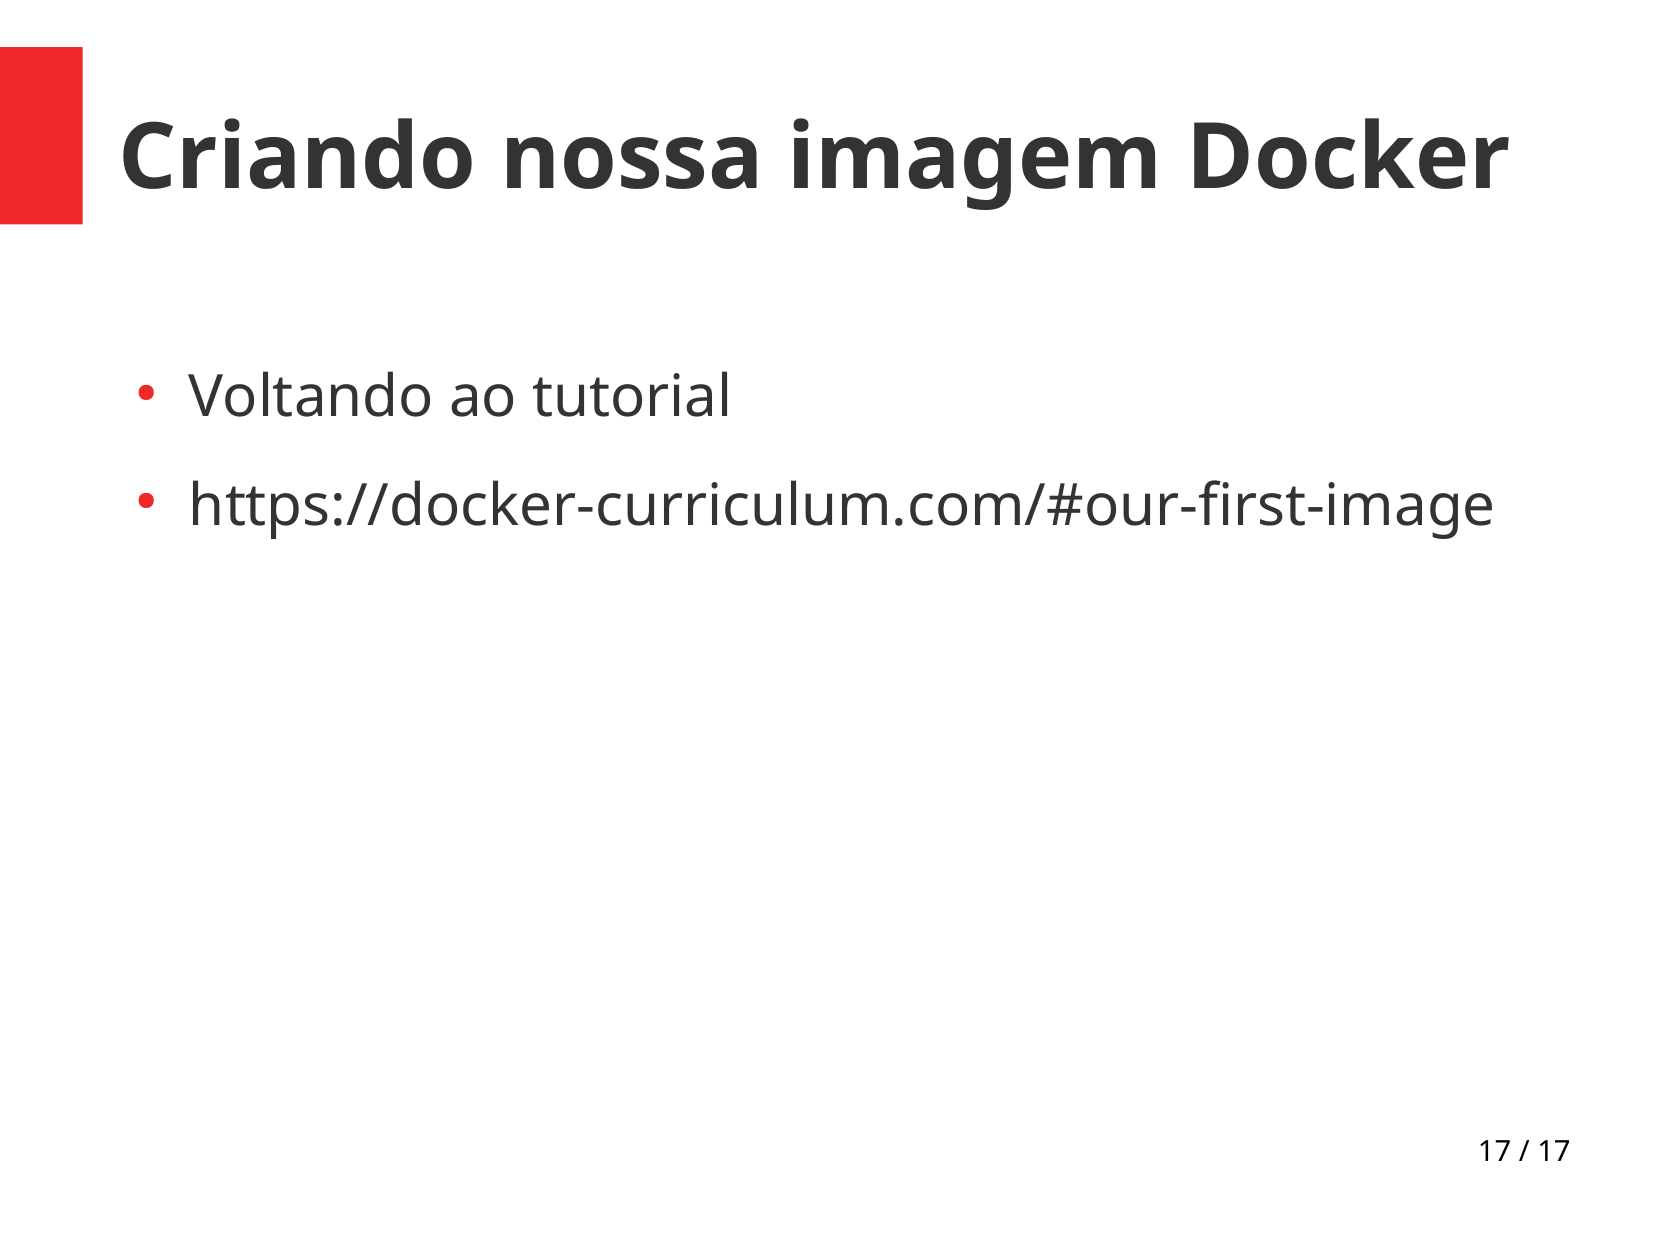

# Criando nossa imagem Docker
Voltando ao tutorial
https://docker-curriculum.com/#our-first-image
17